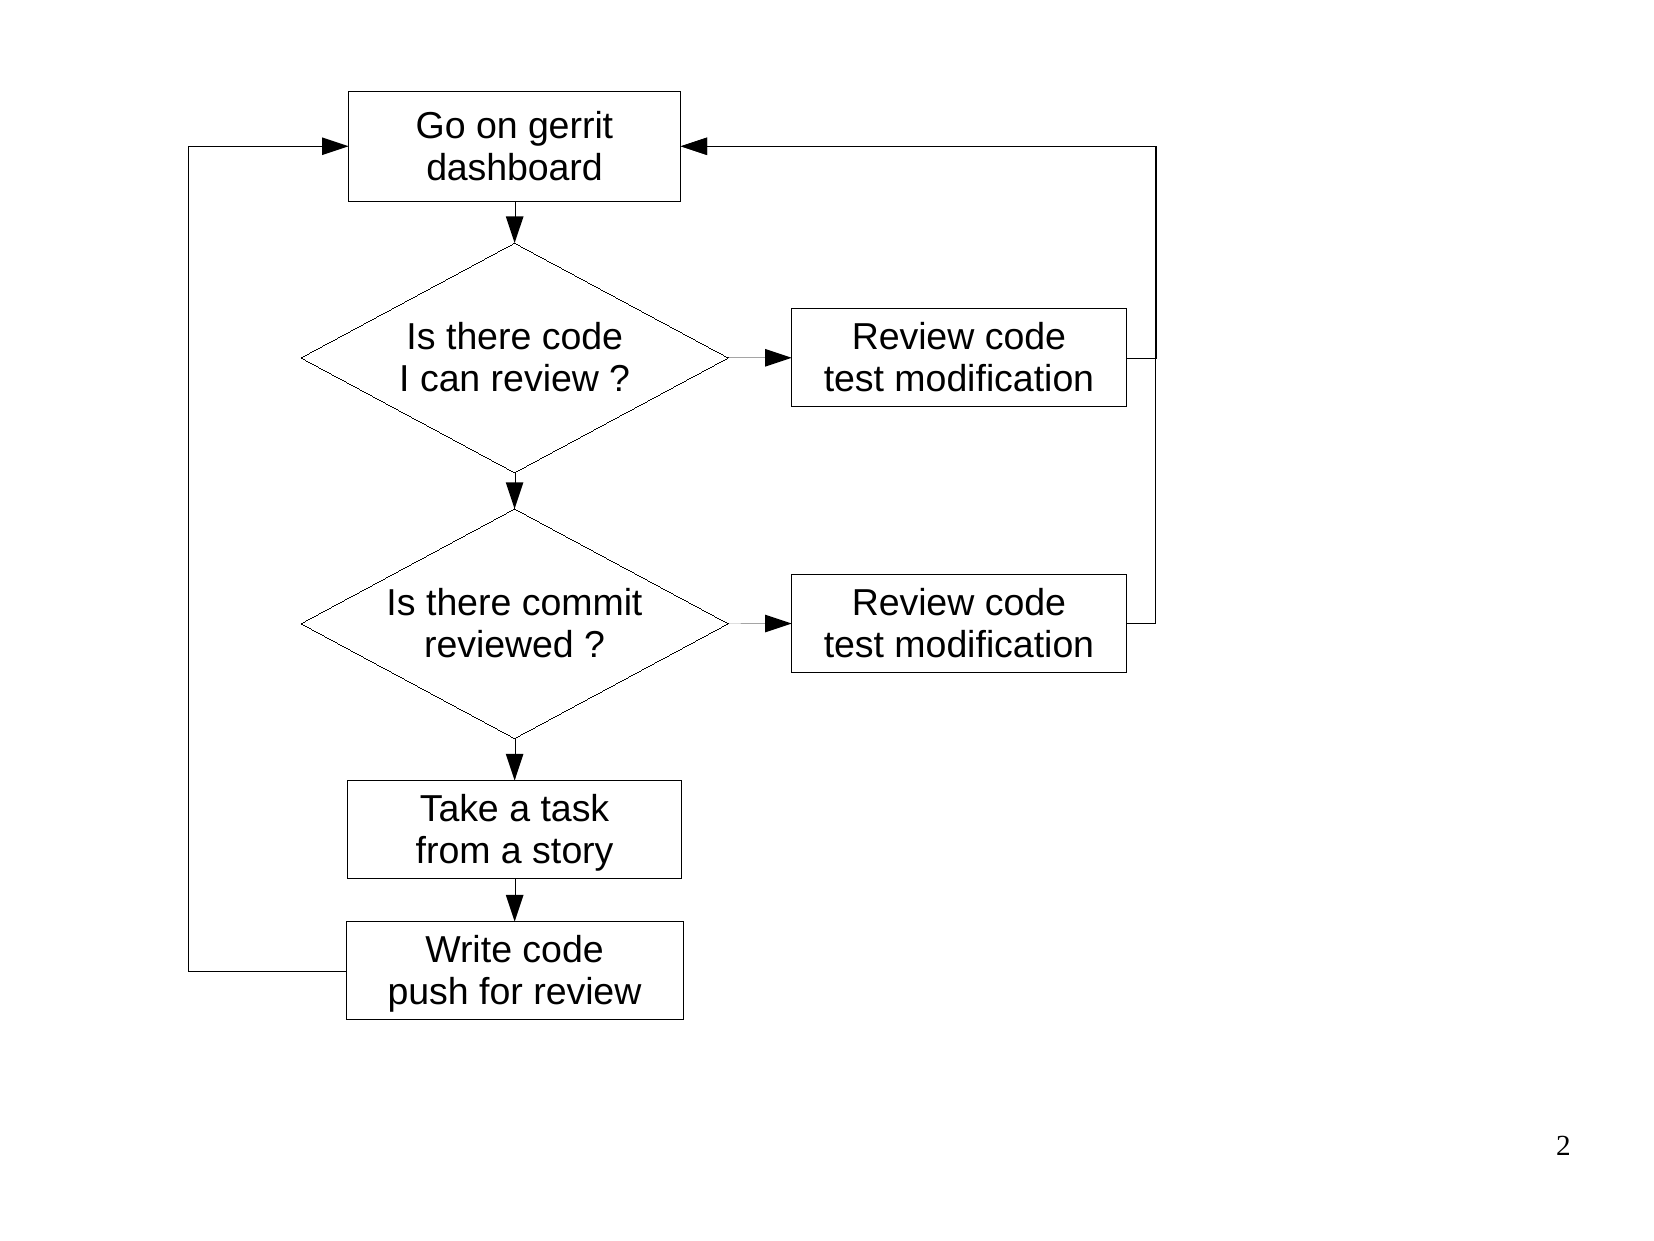

Go on gerrit
dashboard
Is there code
I can review ?
Review code
test modification
Is there commit
reviewed ?
Review code
test modification
Take a task
from a story
Write code
push for review
2